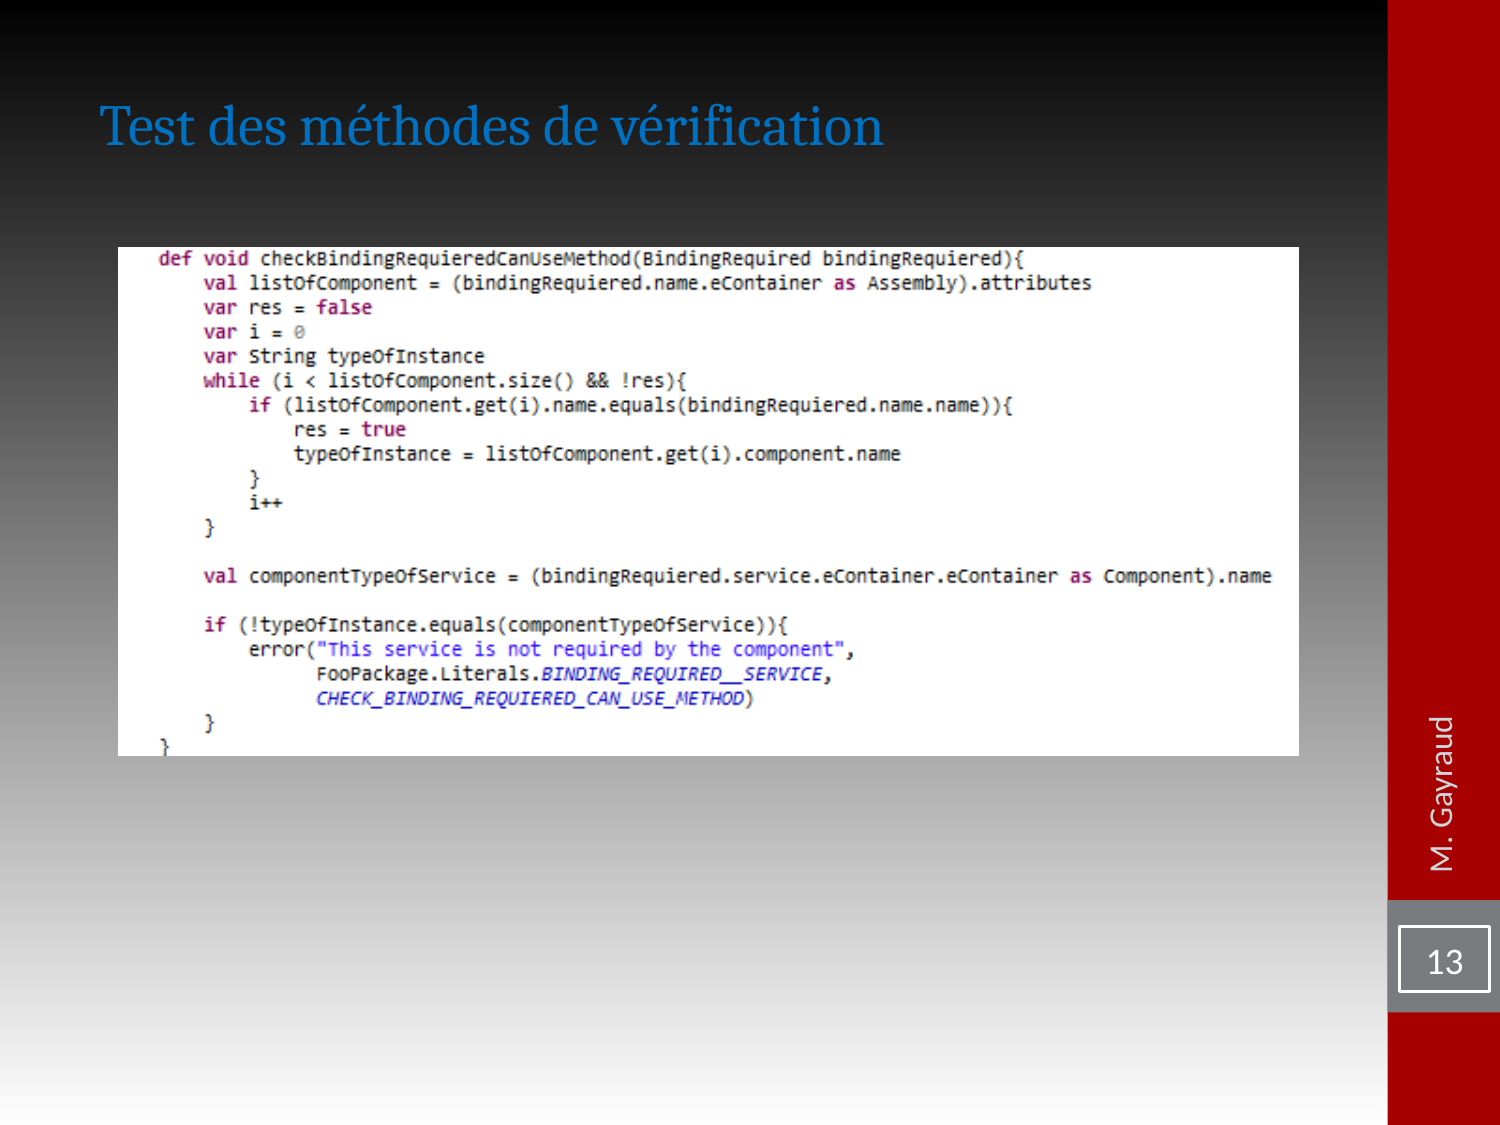

# Test des méthodes de vérification
M. Gayraud